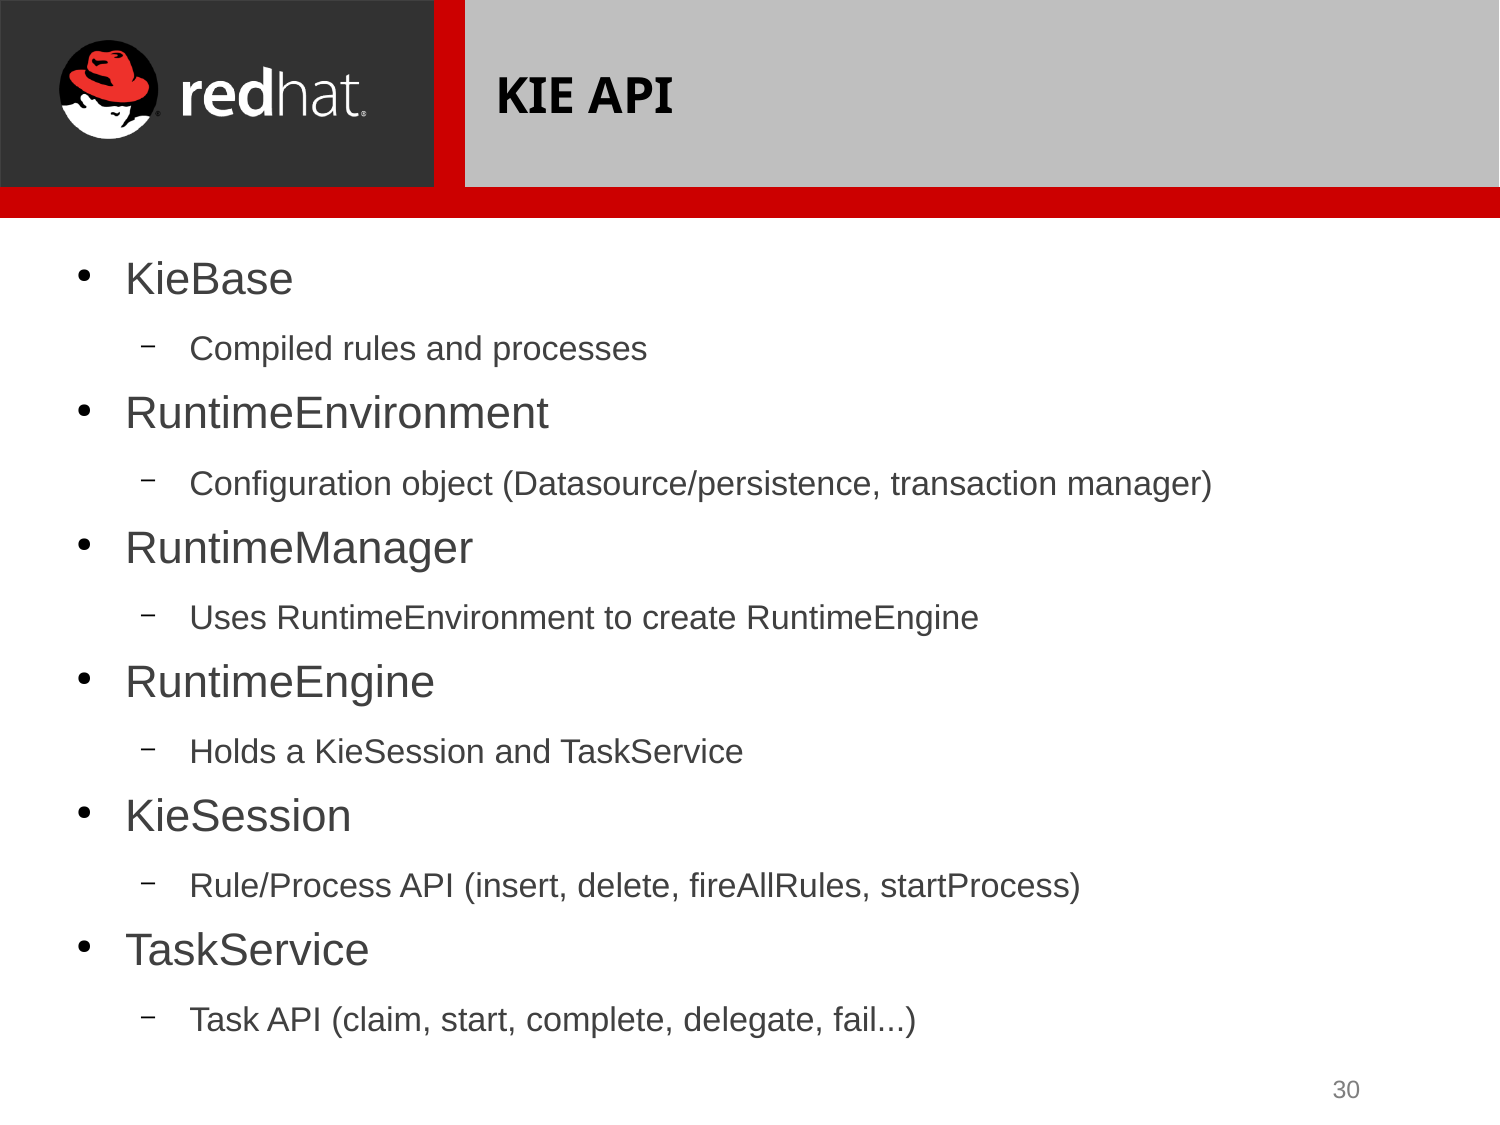

KIE API
# KieBase
Compiled rules and processes
RuntimeEnvironment
Configuration object (Datasource/persistence, transaction manager)
RuntimeManager
Uses RuntimeEnvironment to create RuntimeEngine
RuntimeEngine
Holds a KieSession and TaskService
KieSession
Rule/Process API (insert, delete, fireAllRules, startProcess)
TaskService
Task API (claim, start, complete, delegate, fail...)